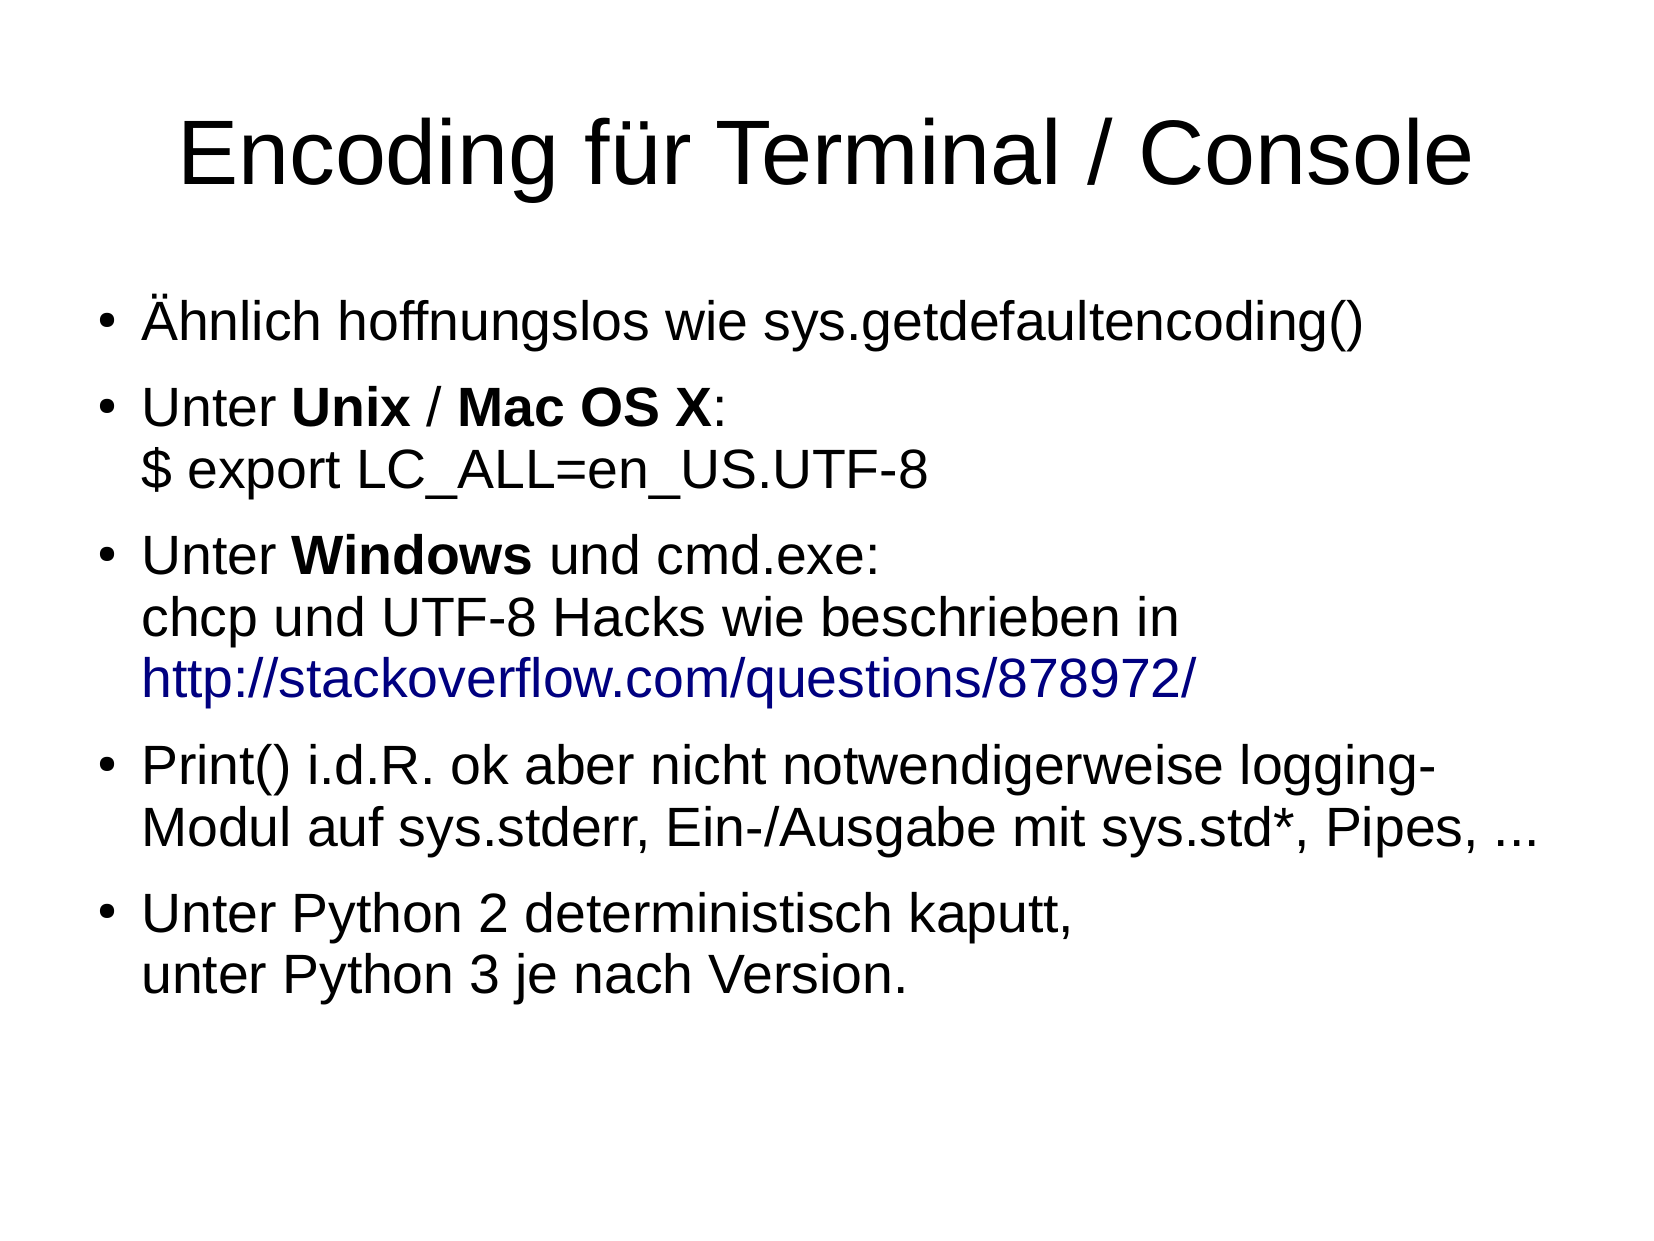

# Encoding für Terminal / Console
Ähnlich hoffnungslos wie sys.getdefaultencoding()
Unter Unix / Mac OS X:
$ export LC_ALL=en_US.UTF-8
Unter Windows und cmd.exe:
chcp und UTF-8 Hacks wie beschrieben in
http://stackoverflow.com/questions/878972/
Print() i.d.R. ok aber nicht notwendigerweise logging-Modul auf sys.stderr, Ein-/Ausgabe mit sys.std*, Pipes, ...
Unter Python 2 deterministisch kaputt,
unter Python 3 je nach Version.